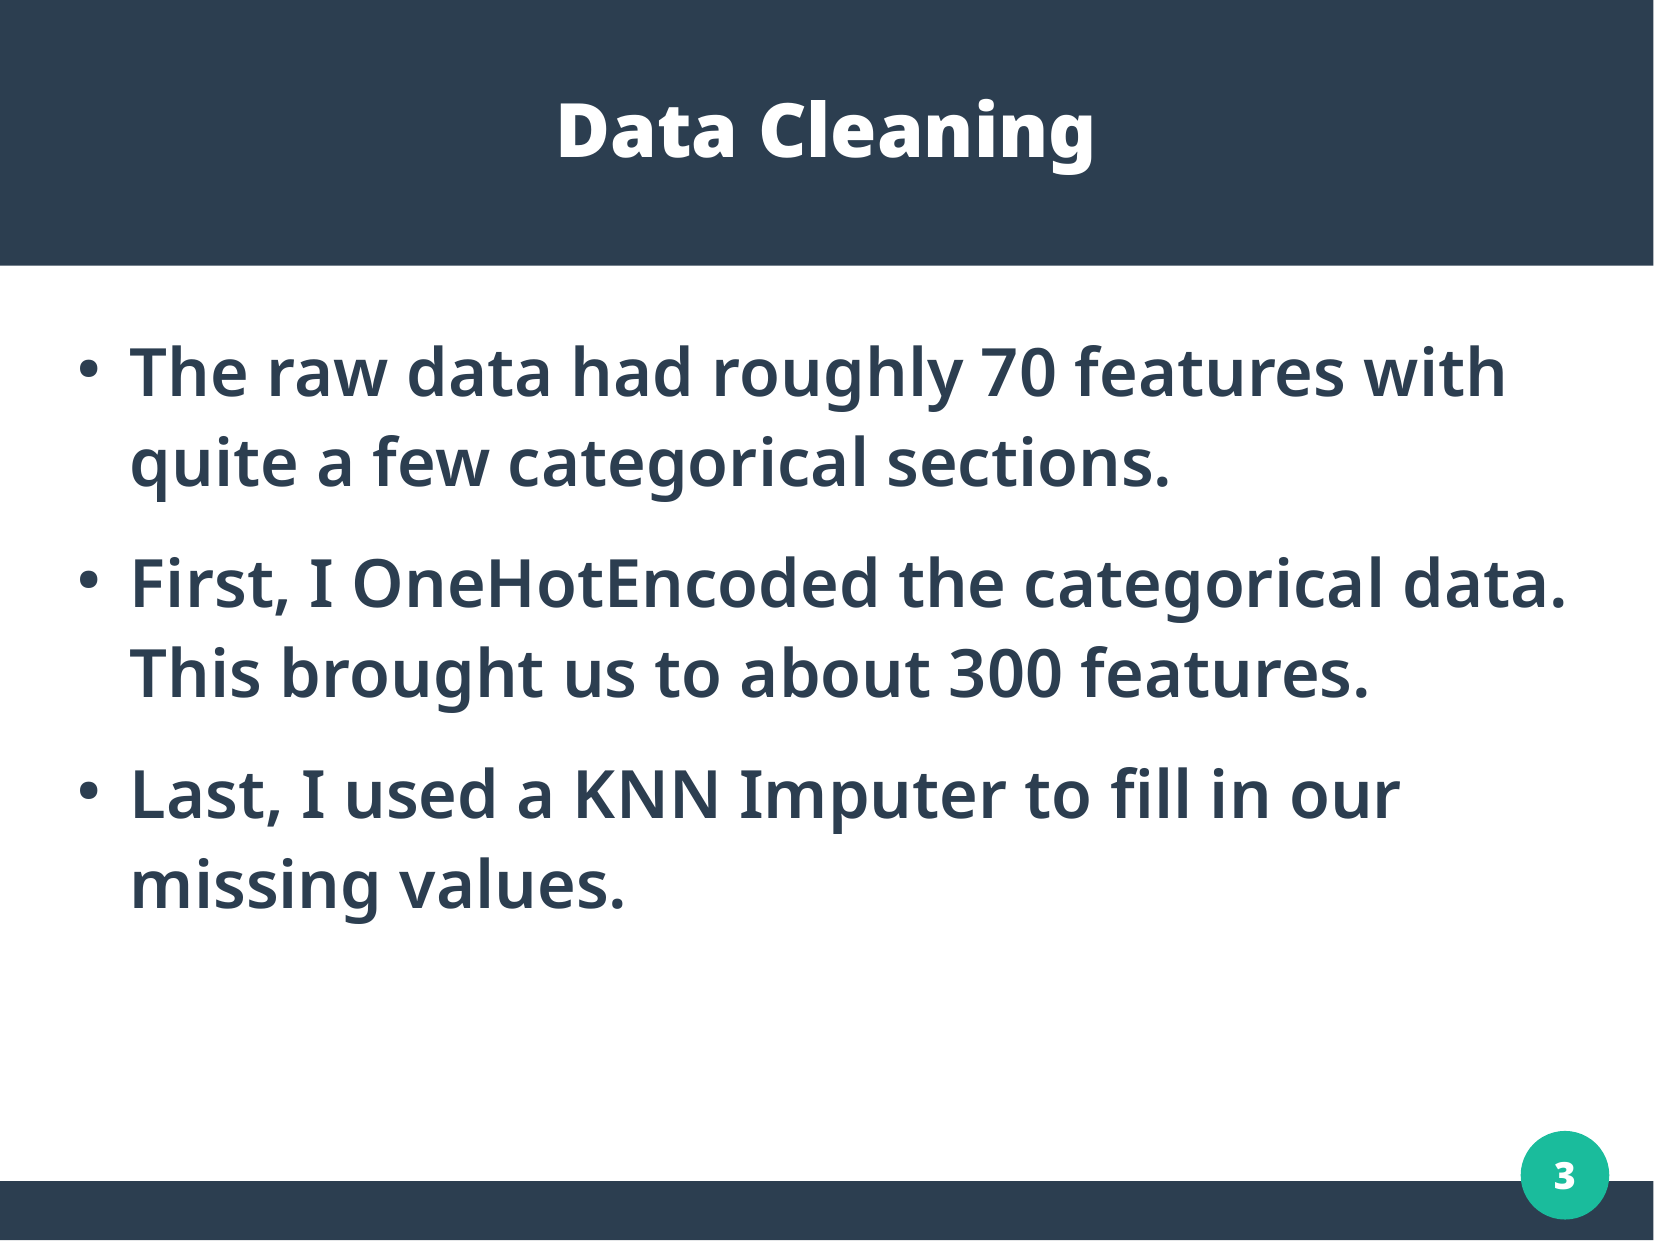

# Data Cleaning
The raw data had roughly 70 features with quite a few categorical sections.
First, I OneHotEncoded the categorical data. This brought us to about 300 features.
Last, I used a KNN Imputer to fill in our missing values.
3